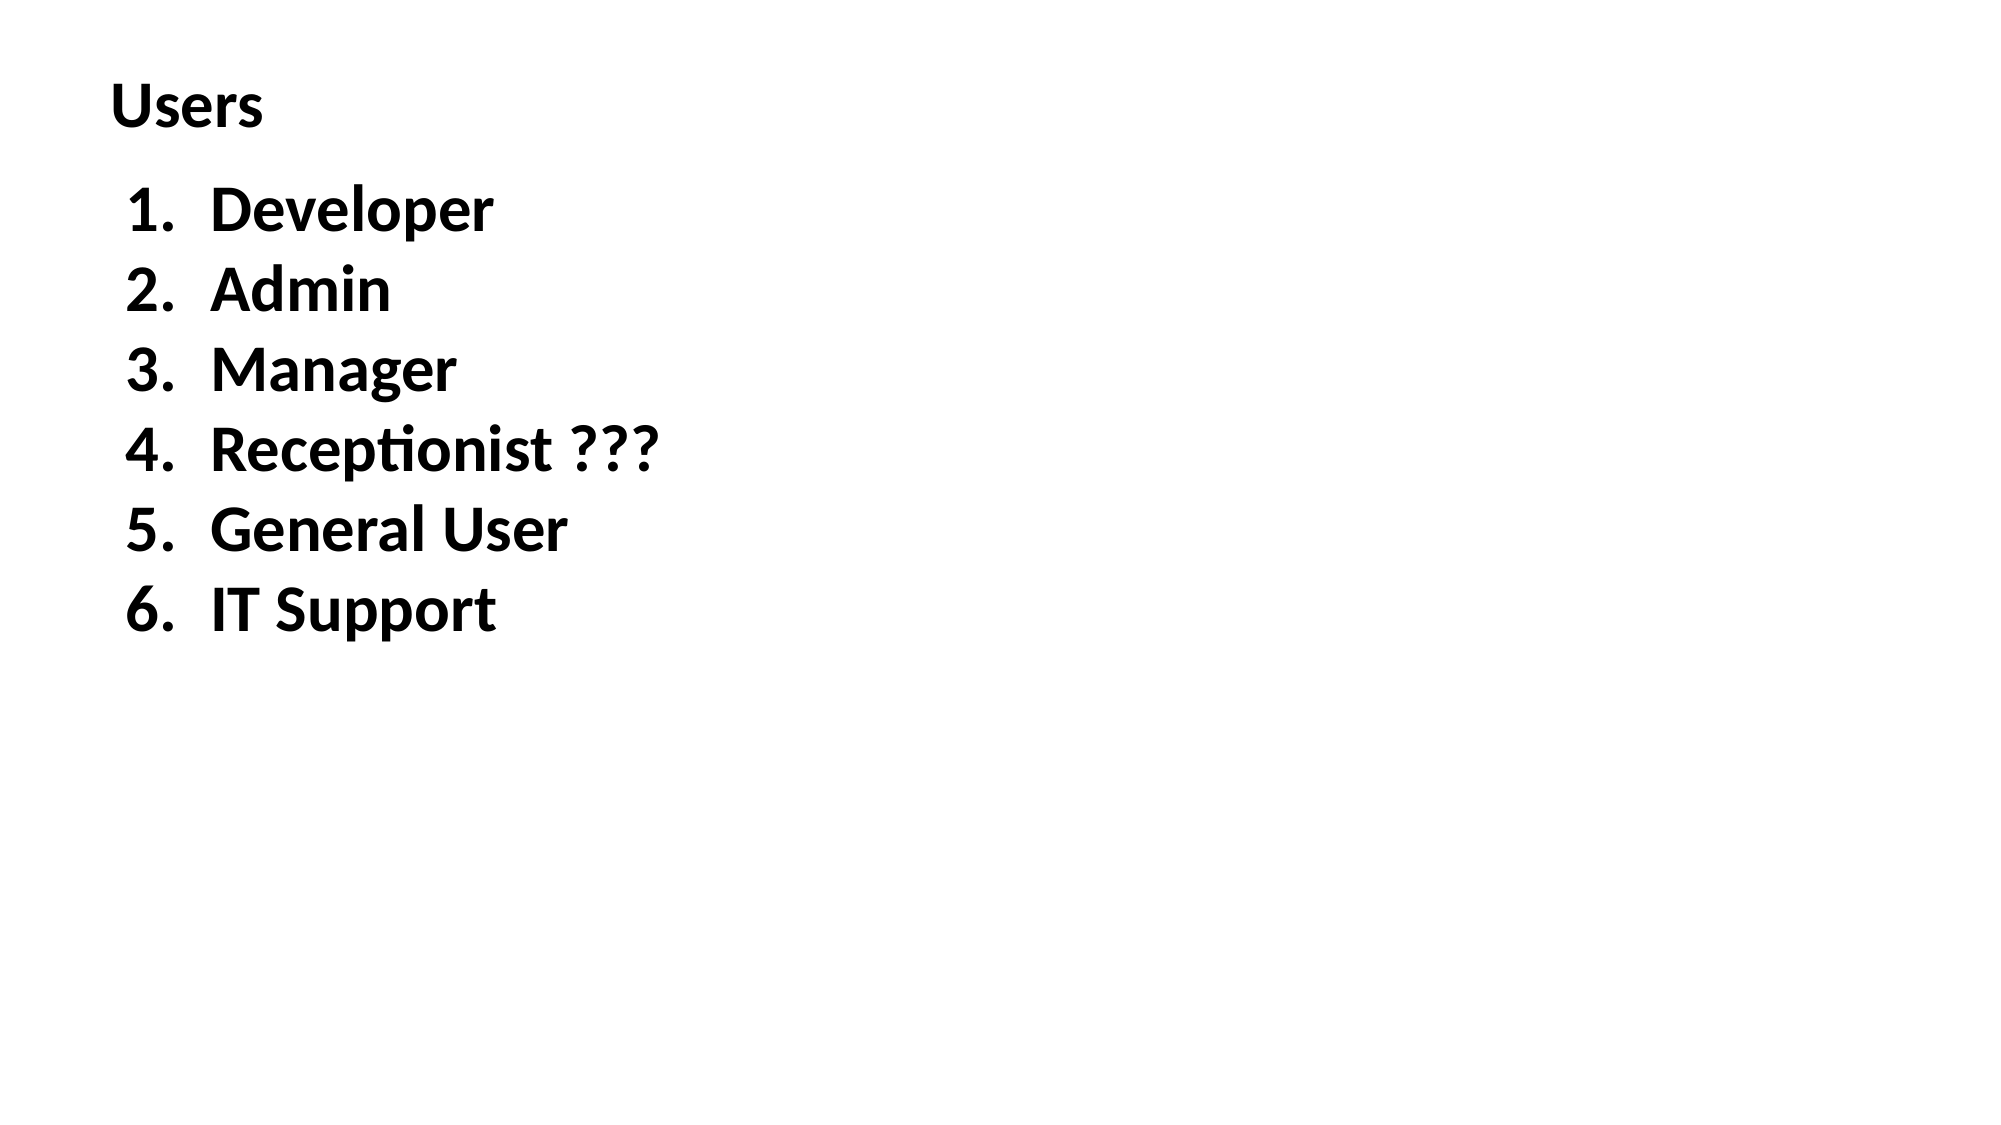

Users
Developer
Admin
Manager
Receptionist ???
General User
IT Support